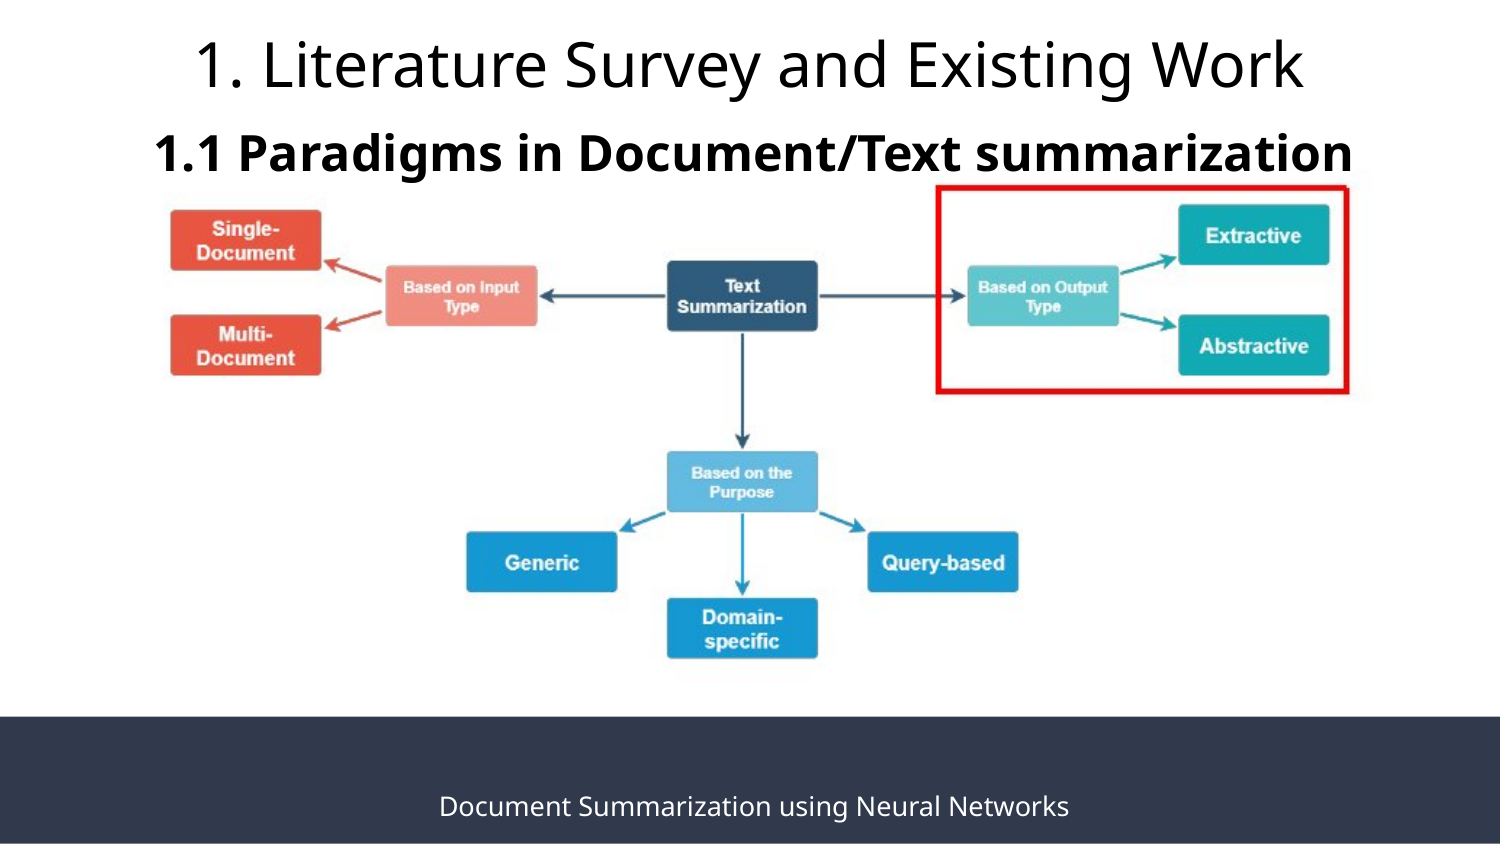

Literature Survey and Existing Work
1.1 Paradigms in Document/Text summarization
# Document Summarization using Neural Networks